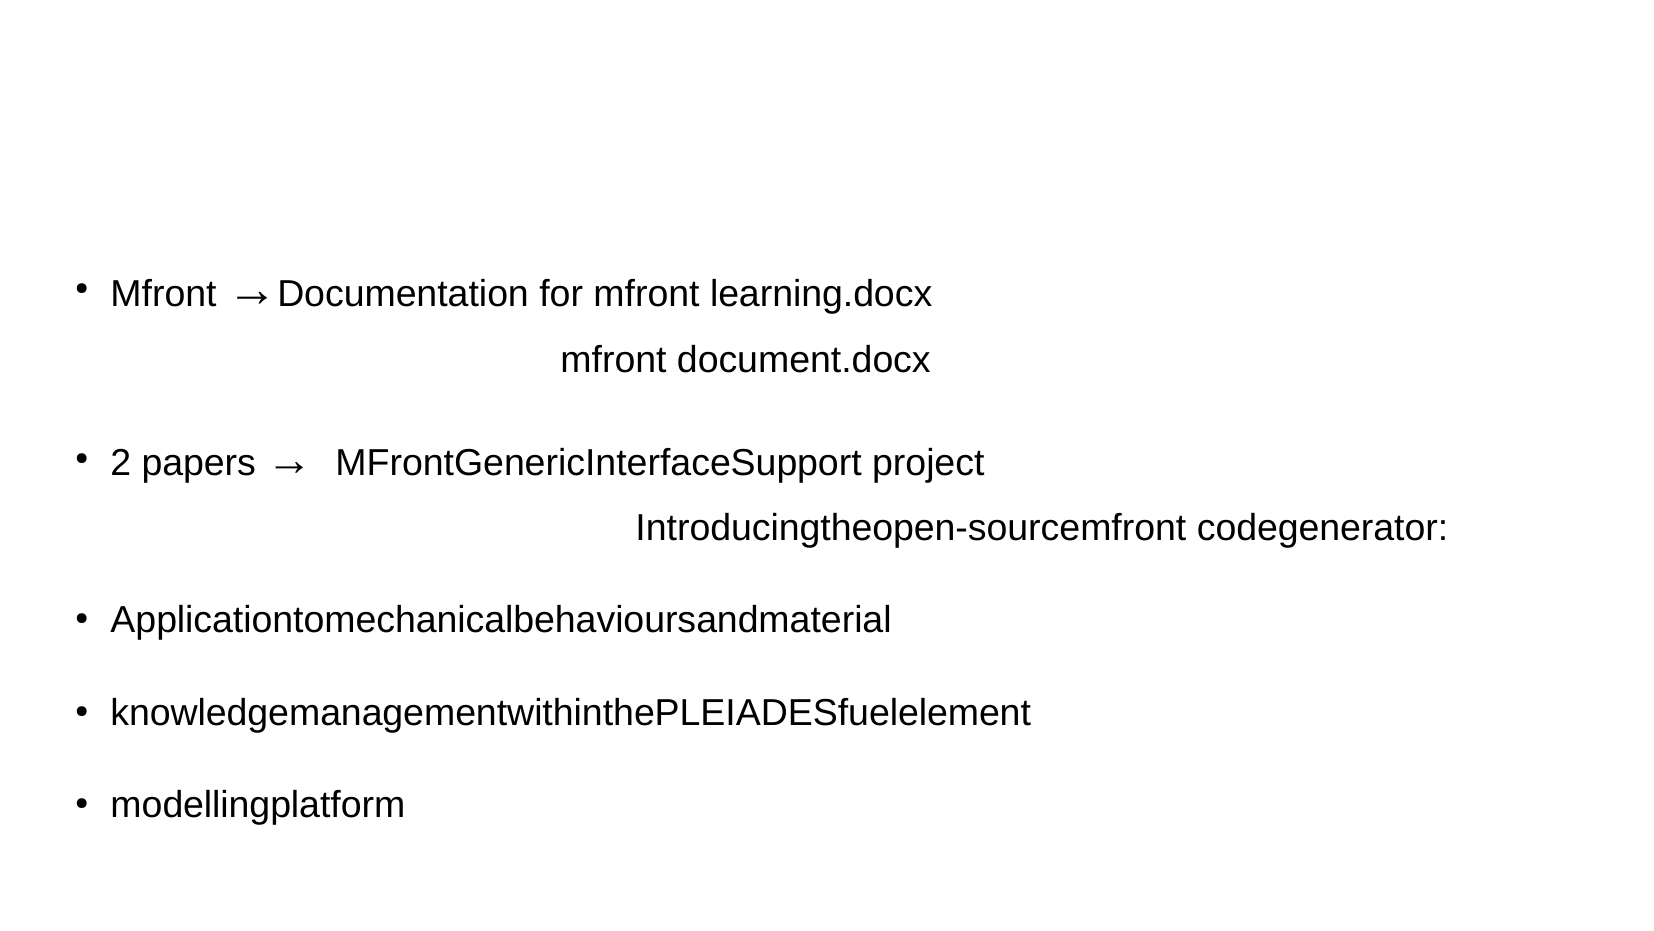

#
Mfront →Documentation for mfront learning.docx
						mfront document.docx
2 papers →	MFrontGenericInterfaceSupport project
							Introducingtheopen-sourcemfront codegenerator:
Applicationtomechanicalbehavioursandmaterial
knowledgemanagementwithinthePLEIADESfuelelement
modellingplatform